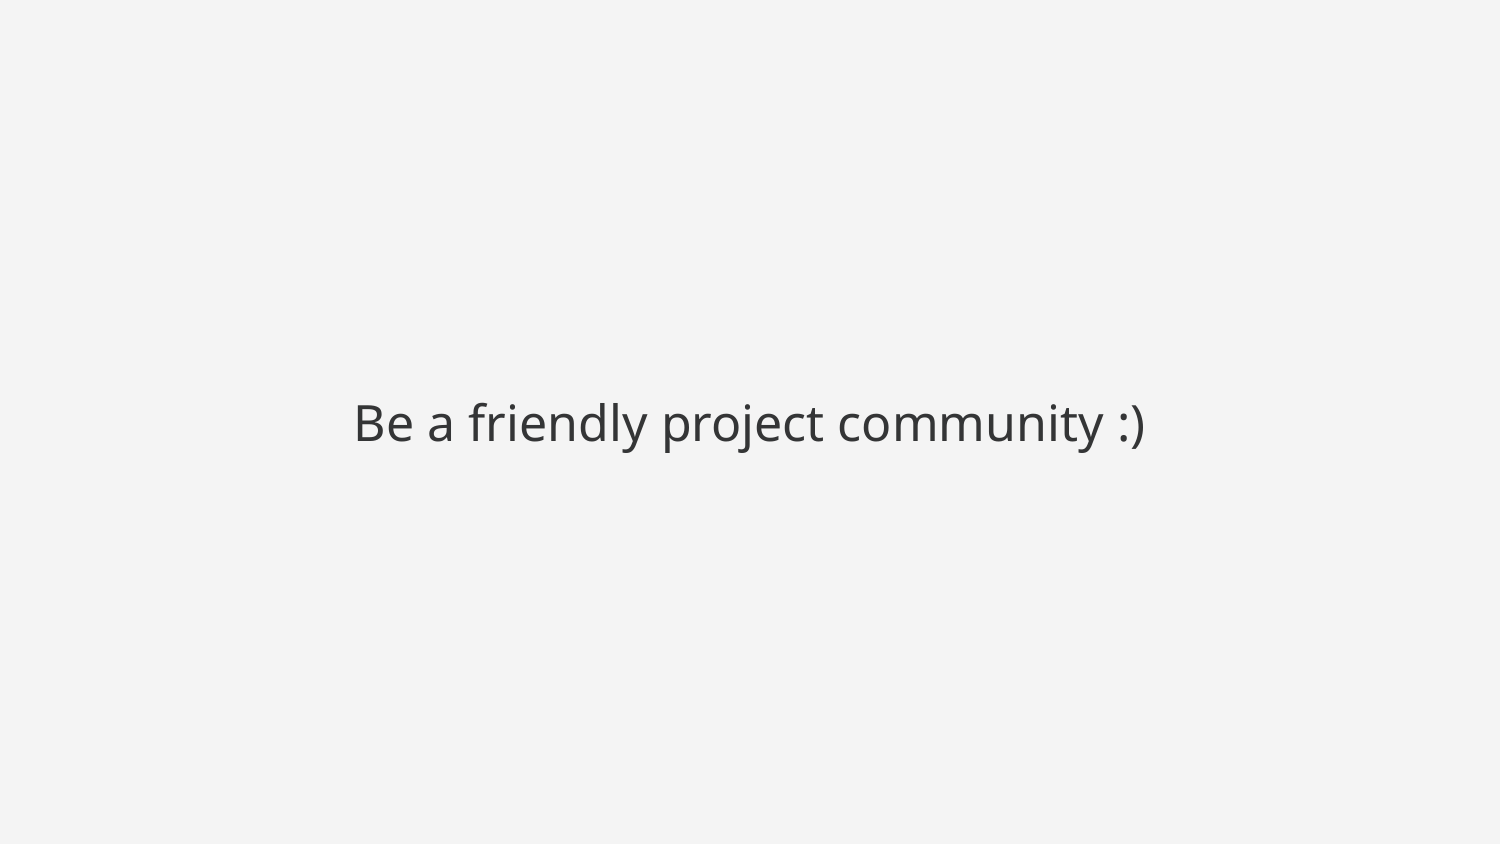

# Be a friendly project community :)